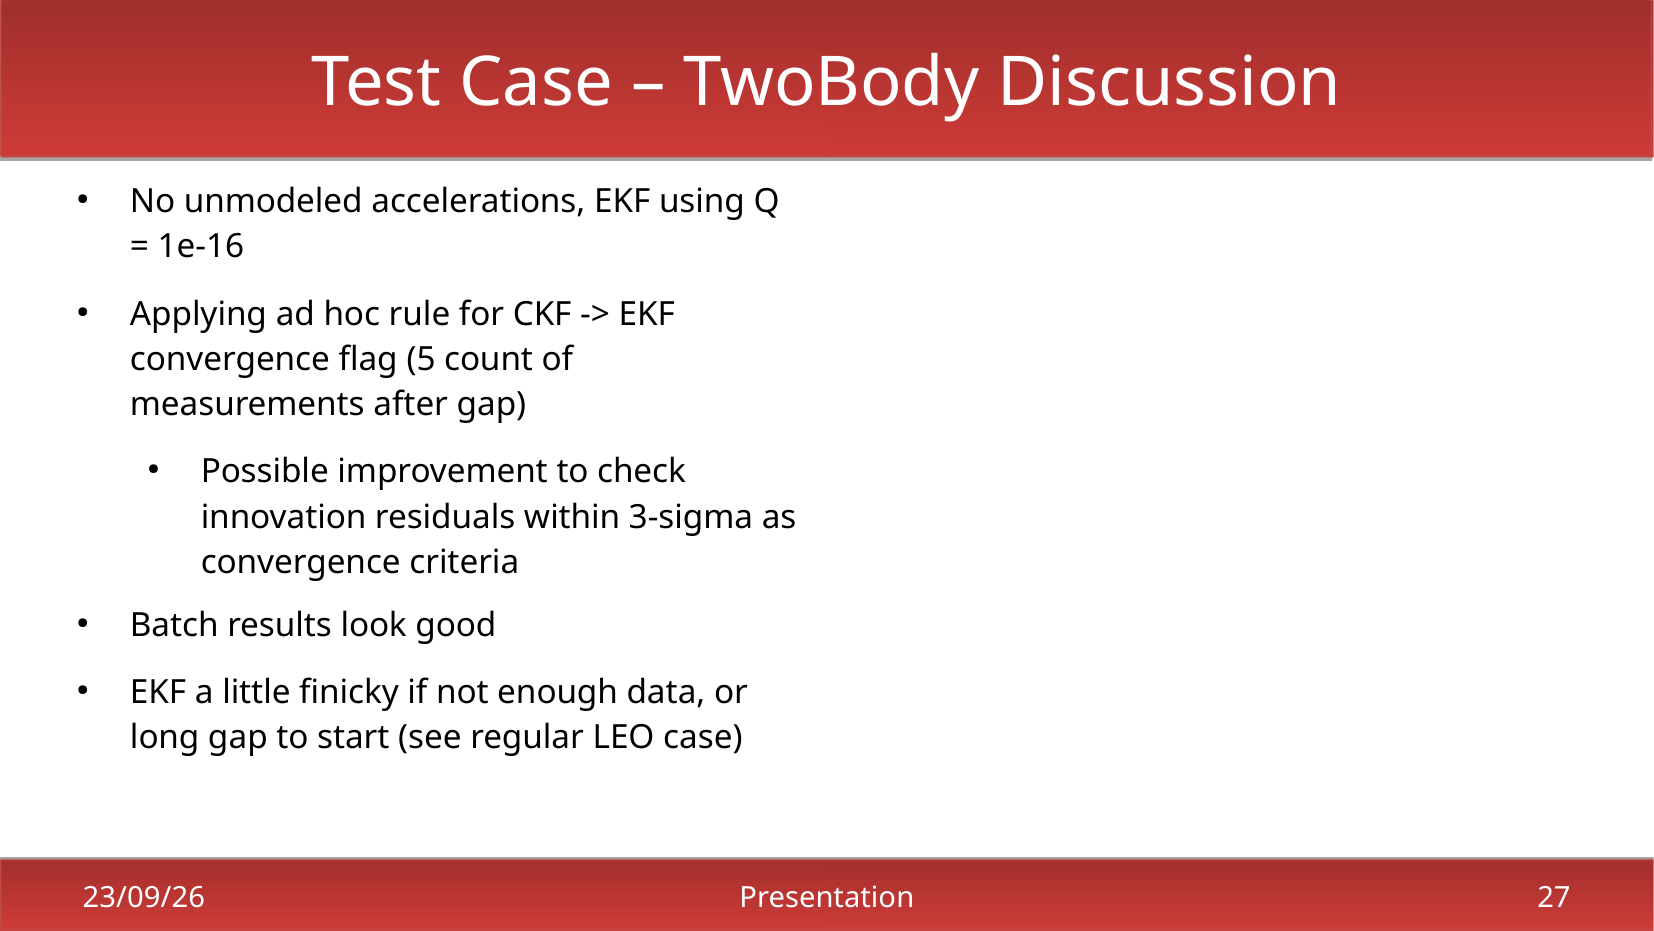

# Test Case – TwoBody Discussion
No unmodeled accelerations, EKF using Q = 1e-16
Applying ad hoc rule for CKF -> EKF convergence flag (5 count of measurements after gap)
Possible improvement to check innovation residuals within 3-sigma as convergence criteria
Batch results look good
EKF a little finicky if not enough data, or long gap to start (see regular LEO case)
Presentation
27